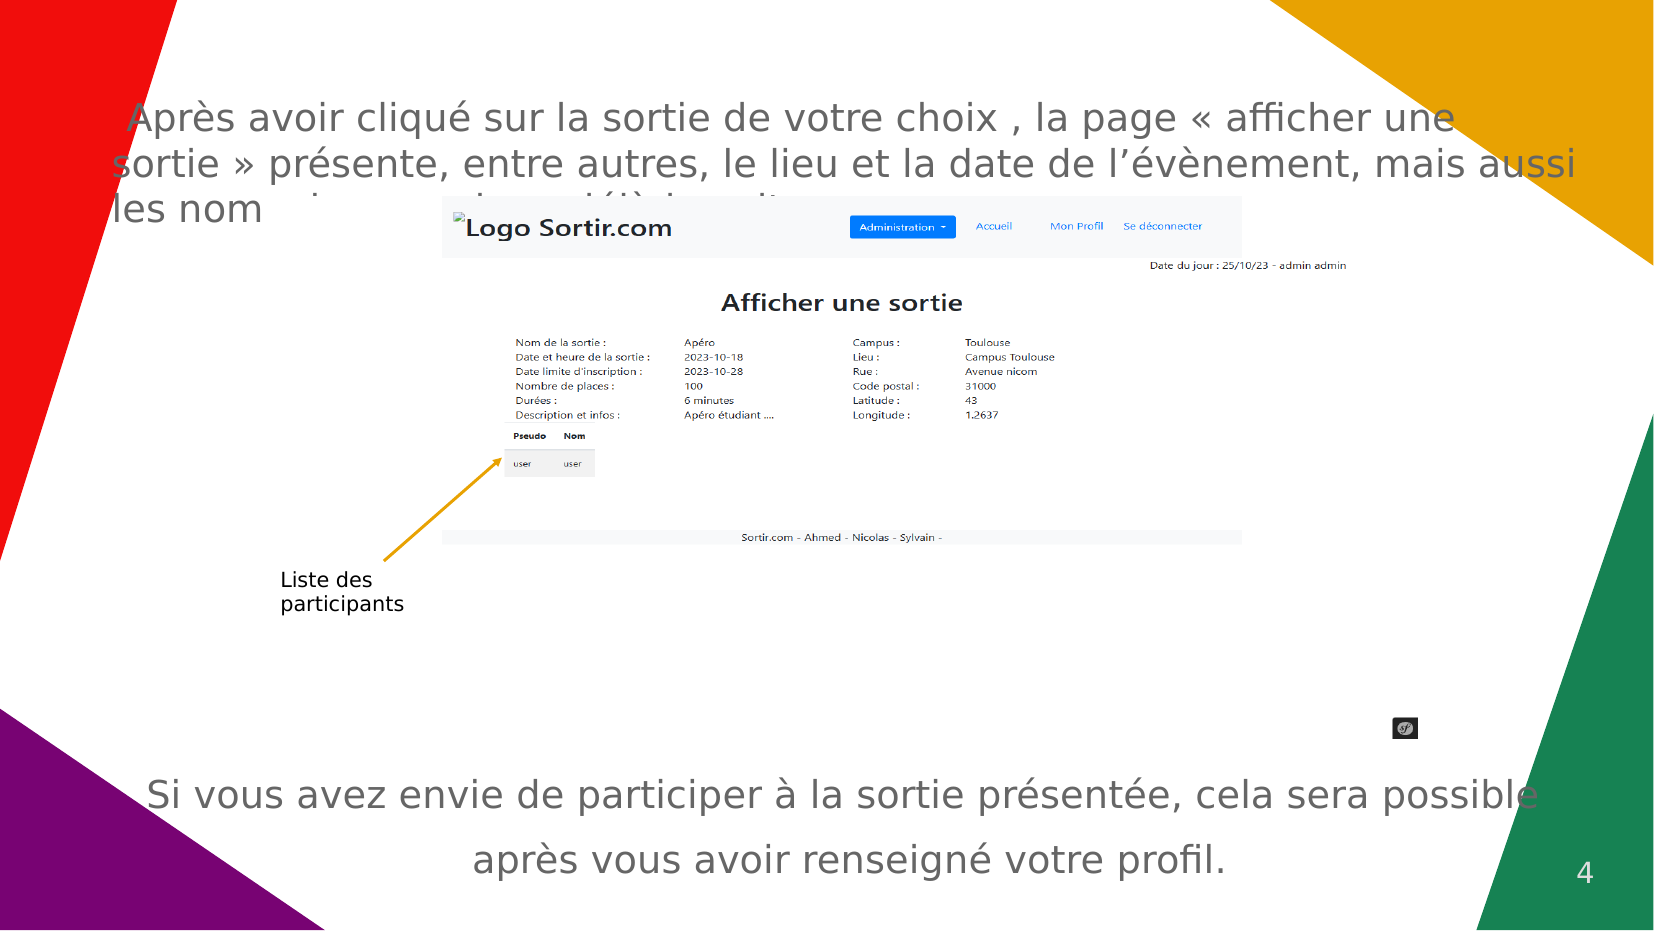

# Après avoir cliqué sur la sortie de votre choix , la page « afficher une sortie » présente, entre autres, le lieu et la date de l’évènement, mais aussi les noms des membres déjà inscrits.
Si vous avez envie de participer à la sortie présentée, cela sera possible
après vous avoir renseigné votre profil.
Liste des participants
4